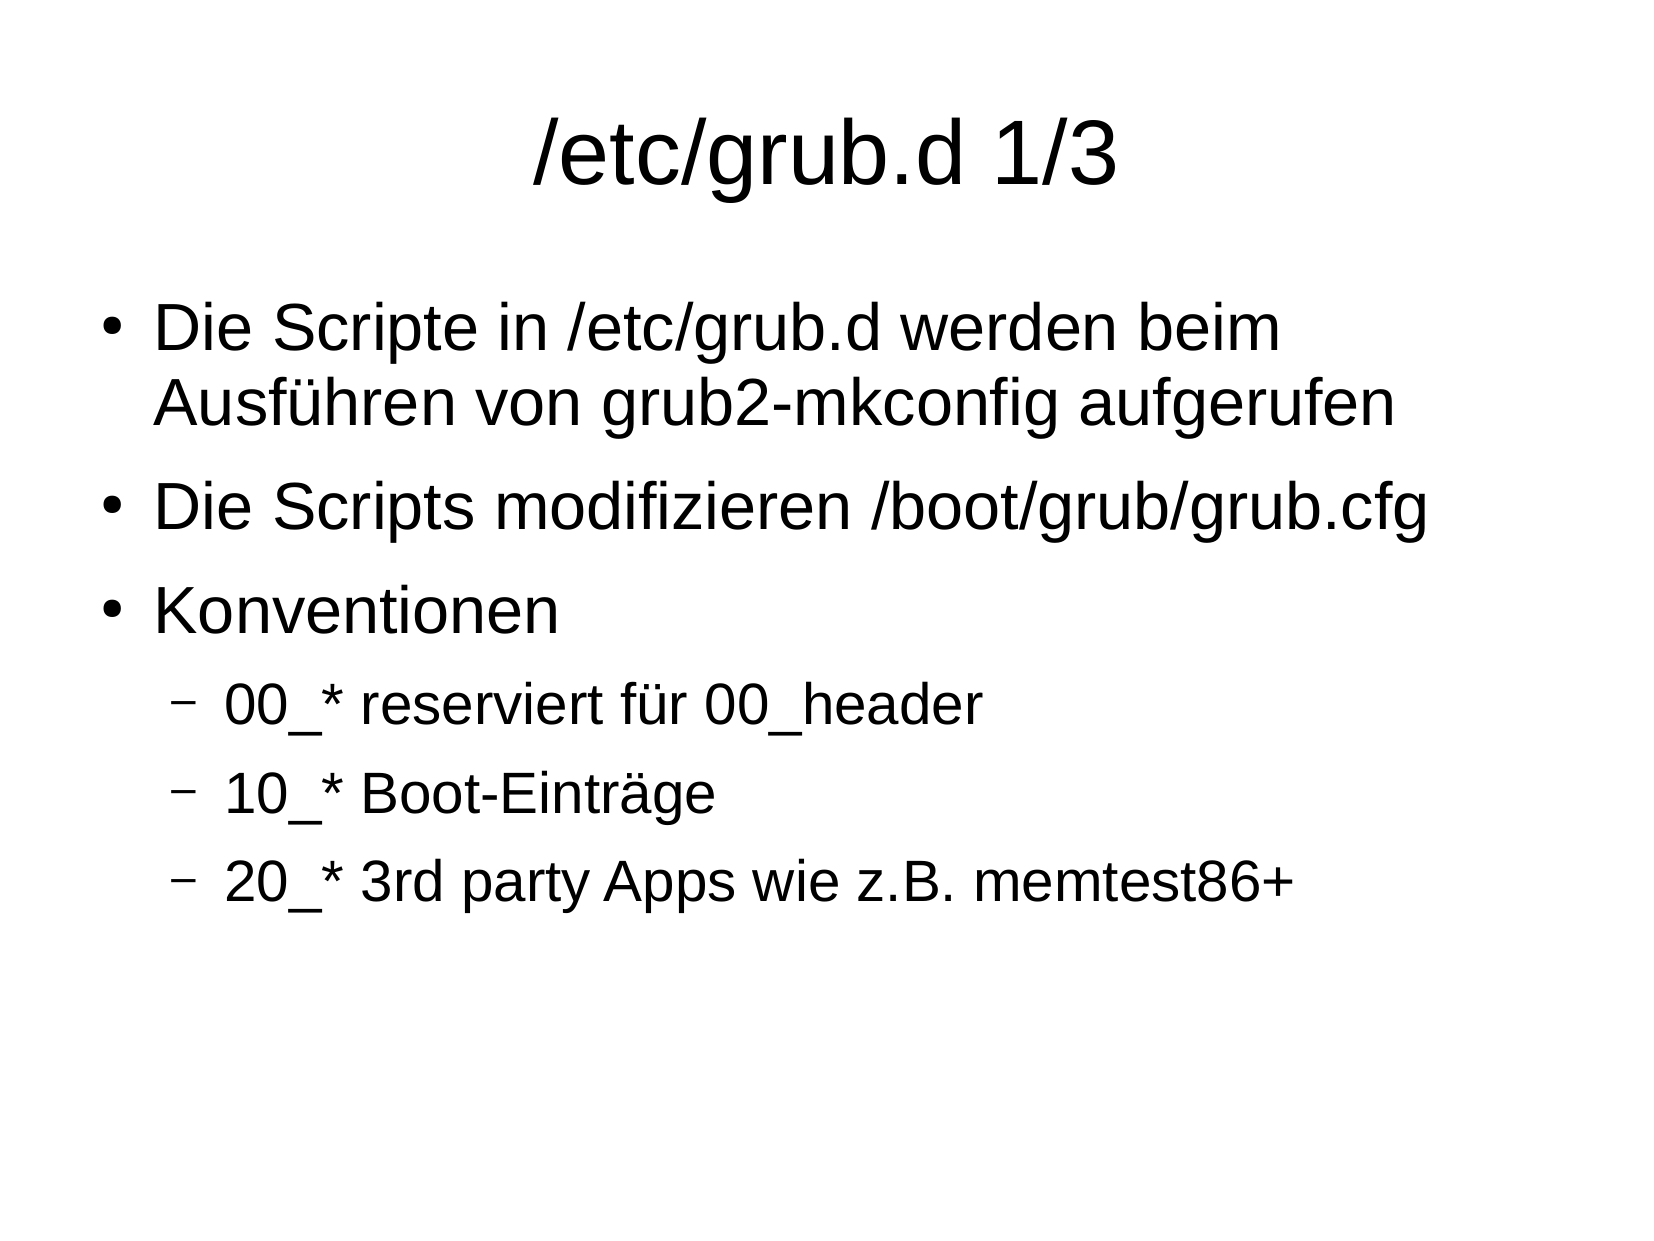

# /etc/grub.d 1/3
Die Scripte in /etc/grub.d werden beim Ausführen von grub2-mkconfig aufgerufen
Die Scripts modifizieren /boot/grub/grub.cfg
Konventionen
00_* reserviert für 00_header
10_* Boot-Einträge
20_* 3rd party Apps wie z.B. memtest86+